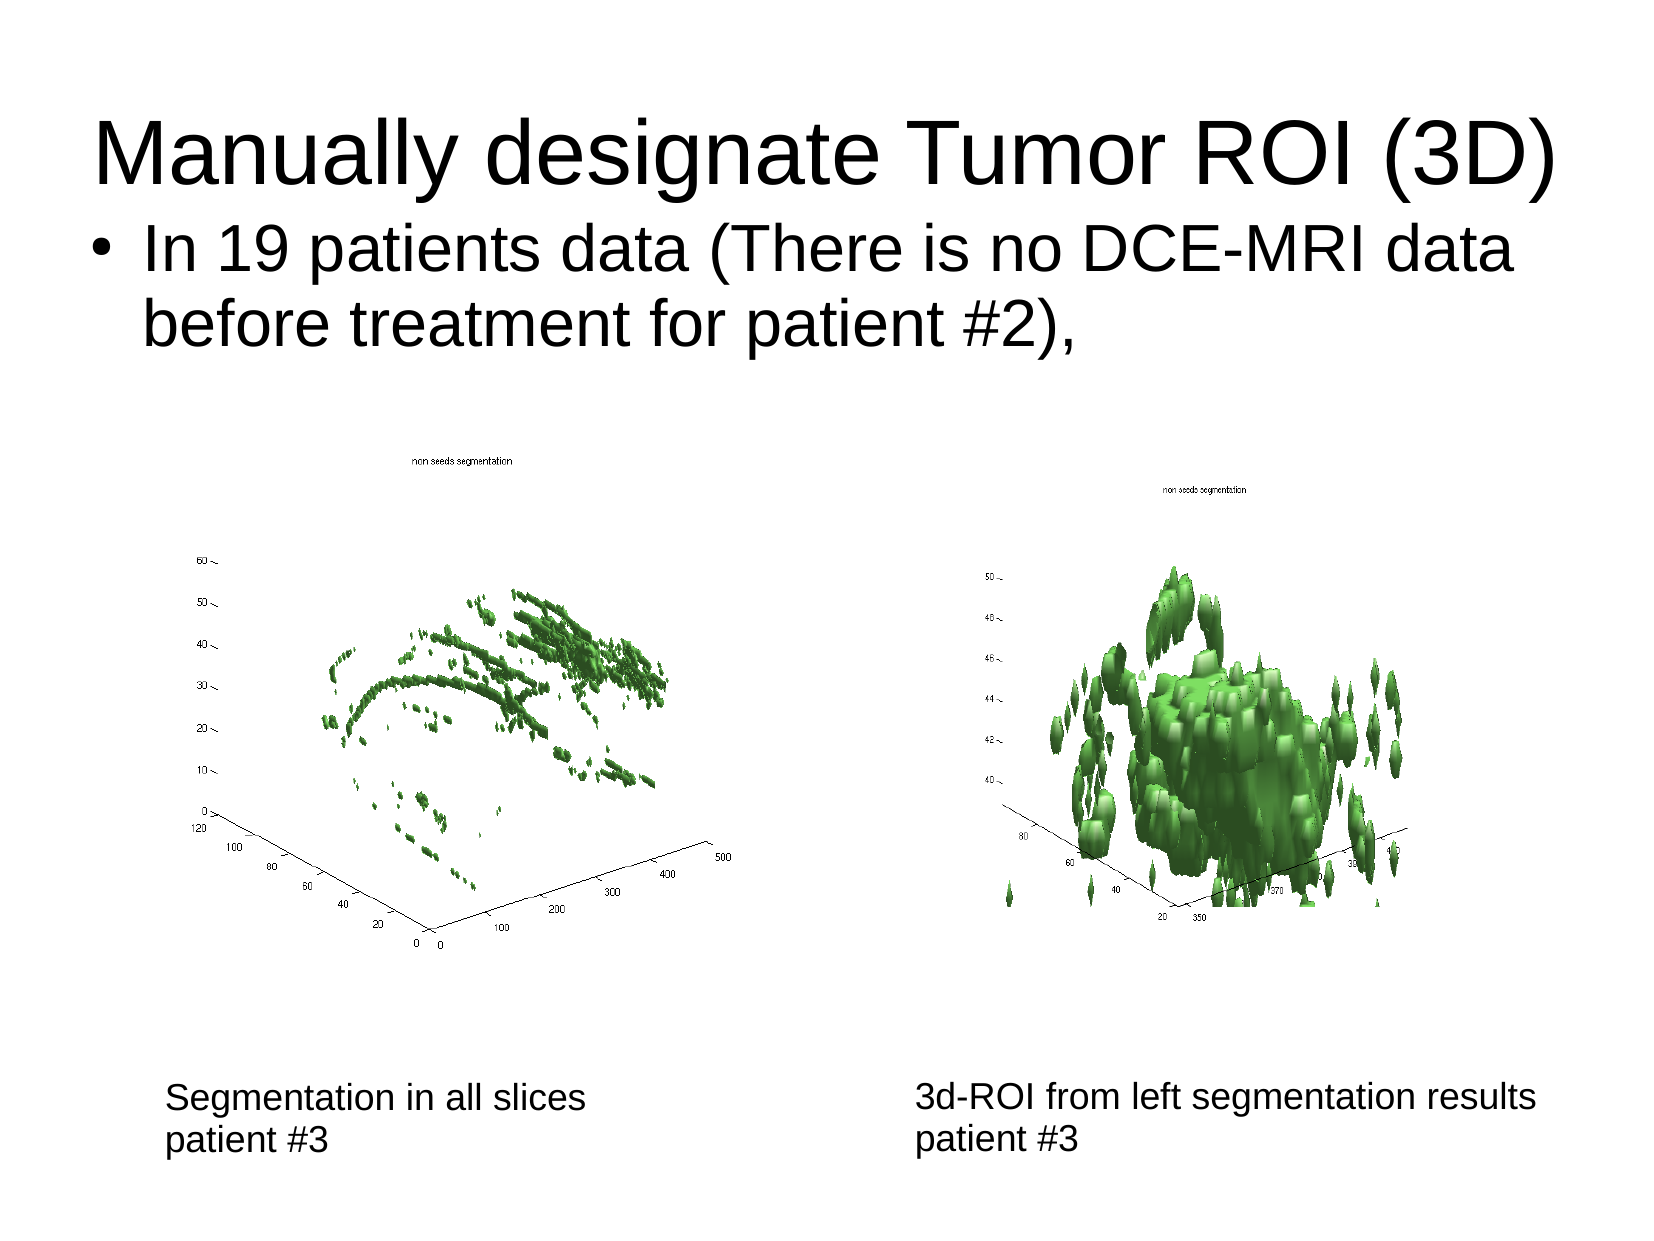

# Manually designate Tumor ROI (3D)
In 19 patients data (There is no DCE-MRI data before treatment for patient #2),
3d-ROI from left segmentation results patient #3
Segmentation in all slices patient #3